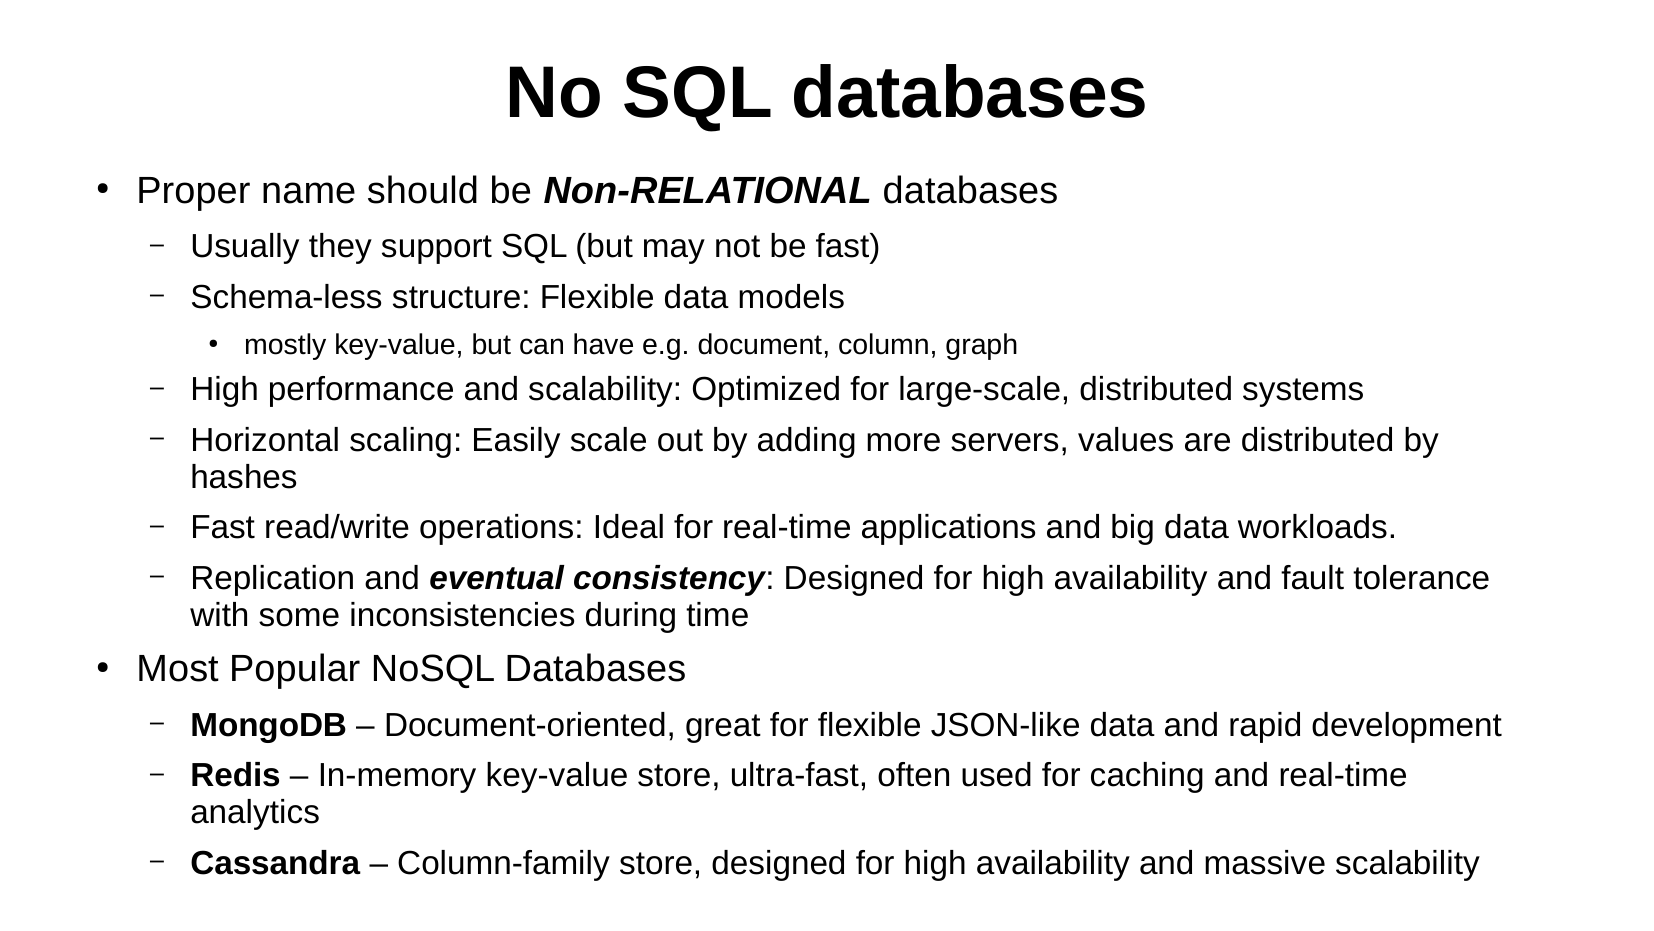

# No SQL databases
Proper name should be Non-RELATIONAL databases
Usually they support SQL (but may not be fast)
Schema-less structure: Flexible data models
mostly key-value, but can have e.g. document, column, graph
High performance and scalability: Optimized for large-scale, distributed systems
Horizontal scaling: Easily scale out by adding more servers, values are distributed by hashes
Fast read/write operations: Ideal for real-time applications and big data workloads.
Replication and eventual consistency: Designed for high availability and fault tolerance with some inconsistencies during time
Most Popular NoSQL Databases
MongoDB – Document-oriented, great for flexible JSON-like data and rapid development
Redis – In-memory key-value store, ultra-fast, often used for caching and real-time analytics
Cassandra – Column-family store, designed for high availability and massive scalability